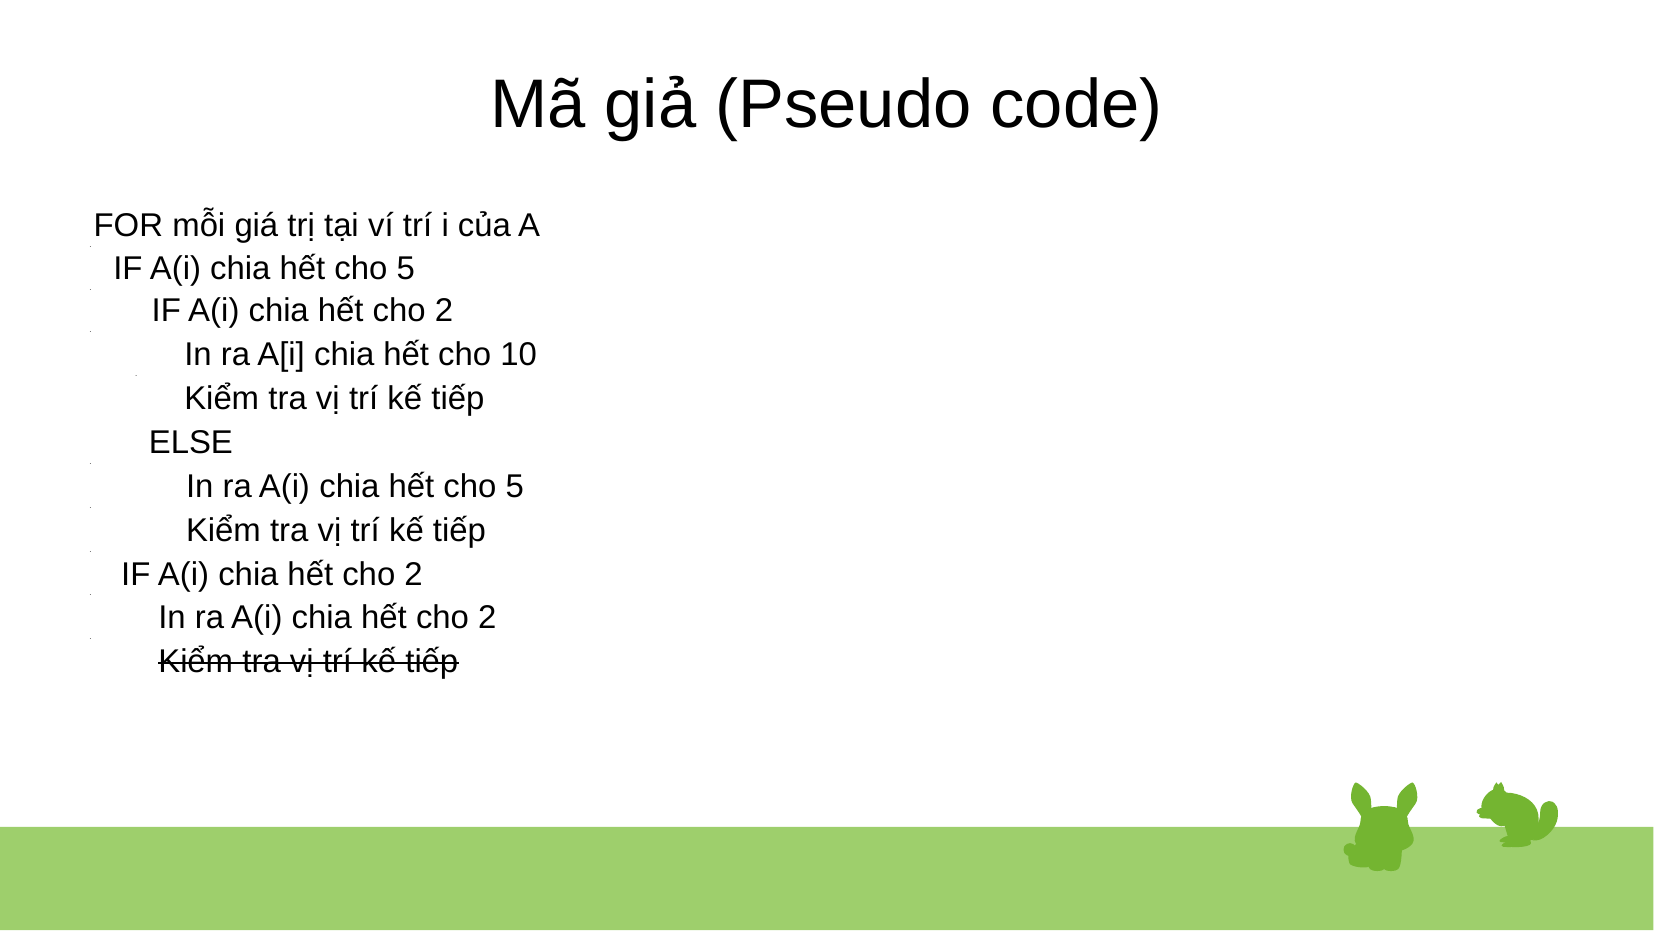

# Mã giả (Pseudo code)
FOR mỗi giá trị tại ví trí i của A
IF A(i) chia hết cho 5
 IF A(i) chia hết cho 2
 In ra A[i] chia hết cho 10
 Kiểm tra vị trí kế tiếp
 ELSE
 In ra A(i) chia hết cho 5
 Kiểm tra vị trí kế tiếp
 IF A(i) chia hết cho 2
 In ra A(i) chia hết cho 2
 Kiểm tra vị trí kế tiếp